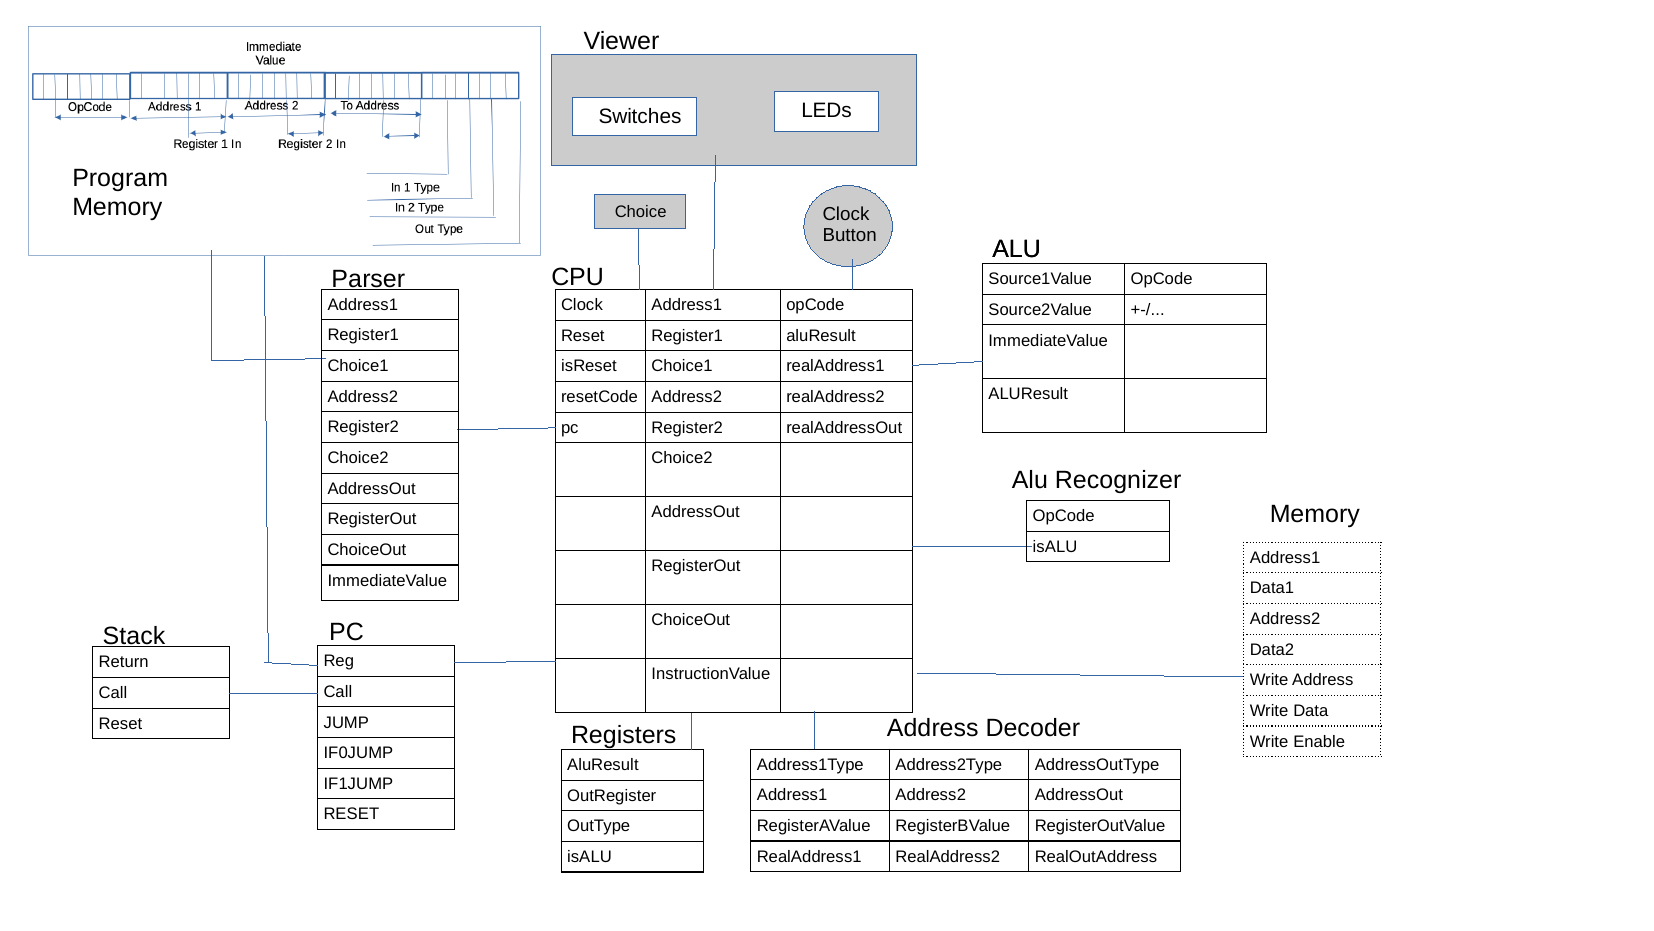

Viewer
LEDs
Switches
Program
Memory
Choice
Clock
Button
ALU
ALU
CPU
Parser
| Source1Value | OpCode |
| --- | --- |
| Source2Value | +-/... |
| ImmediateValue | |
| ALUResult | |
| Address1 |
| --- |
| Register1 |
| Choice1 |
| Address2 |
| Register2 |
| Choice2 |
| AddressOut |
| RegisterOut |
| ChoiceOut |
| ImmediateValue |
| Clock | Address1 | opCode |
| --- | --- | --- |
| Reset | Register1 | aluResult |
| isReset | Choice1 | realAddress1 |
| resetCode | Address2 | realAddress2 |
| pc | Register2 | realAddressOut |
| | Choice2 | |
| | AddressOut | |
| | RegisterOut | |
| | ChoiceOut | |
| | InstructionValue | |
Alu Recognizer
Memory
| OpCode |
| --- |
| isALU |
| Address1 |
| --- |
| Data1 |
| Address2 |
| Data2 |
| Write Address |
| Write Data |
| Write Enable |
PC
Stack
| Reg |
| --- |
| Call |
| JUMP |
| IF0JUMP |
| IF1JUMP |
| RESET |
| Return |
| --- |
| Call |
| Reset |
Address Decoder
Registers
| Address1Type | Address2Type | AddressOutType |
| --- | --- | --- |
| Address1 | Address2 | AddressOut |
| RegisterAValue | RegisterBValue | RegisterOutValue |
| RealAddress1 | RealAddress2 | RealOutAddress |
| AluResult |
| --- |
| OutRegister |
| OutType |
| isALU |